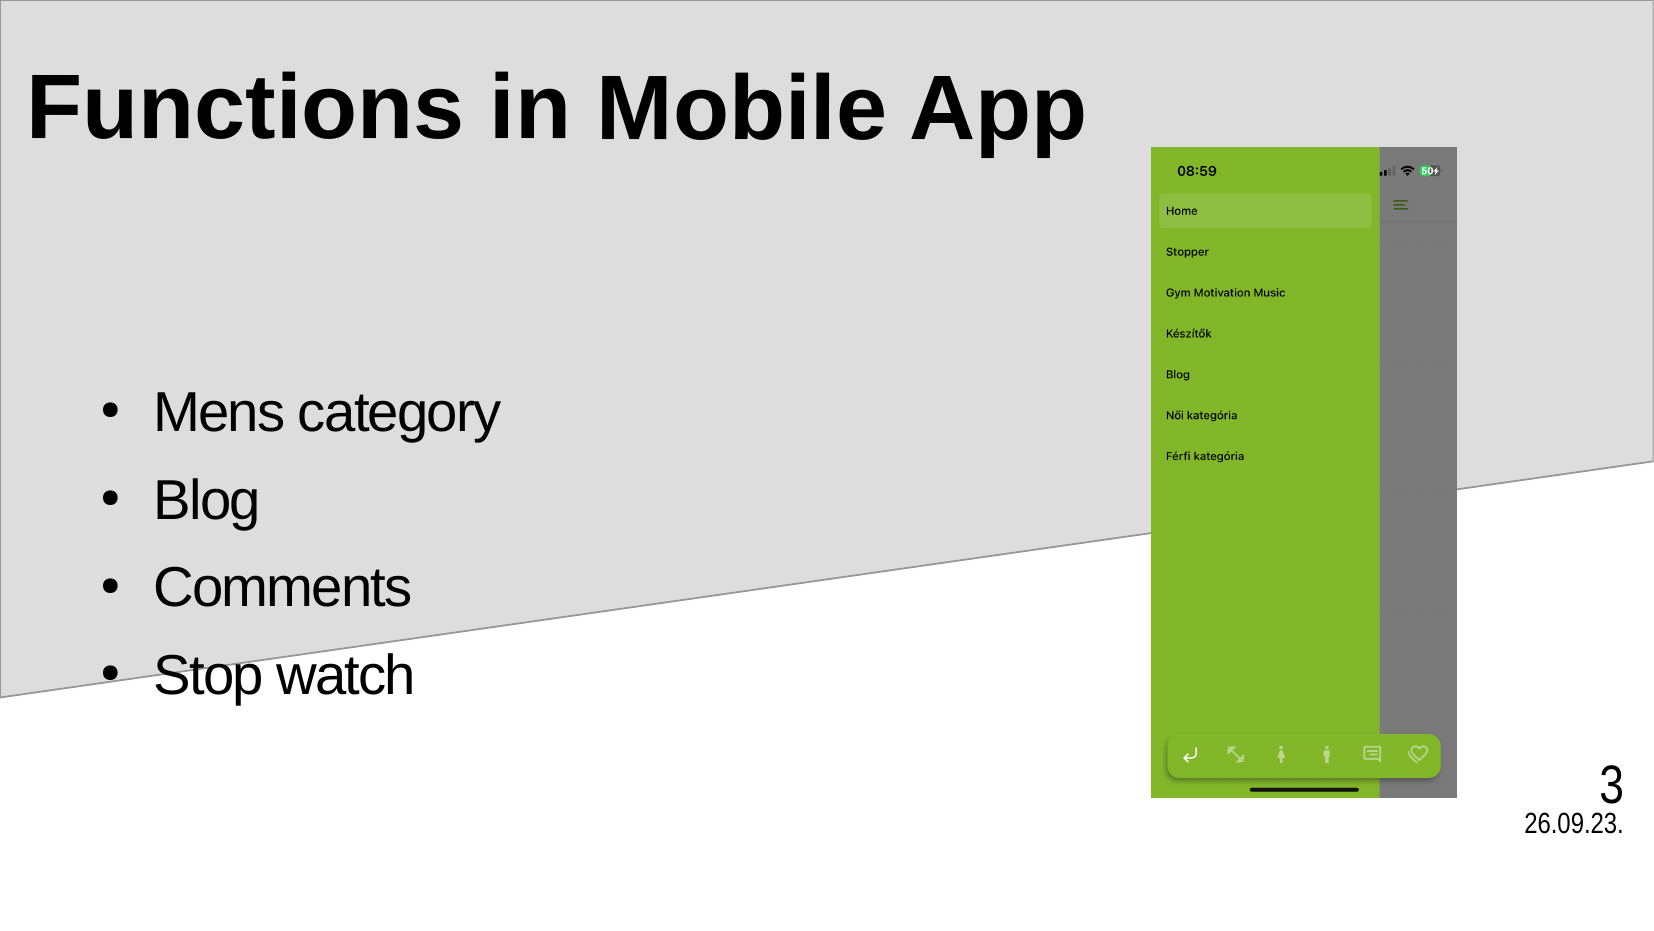

# Functions in Mobile App
Mens category
Blog
Comments
Stop watch
3